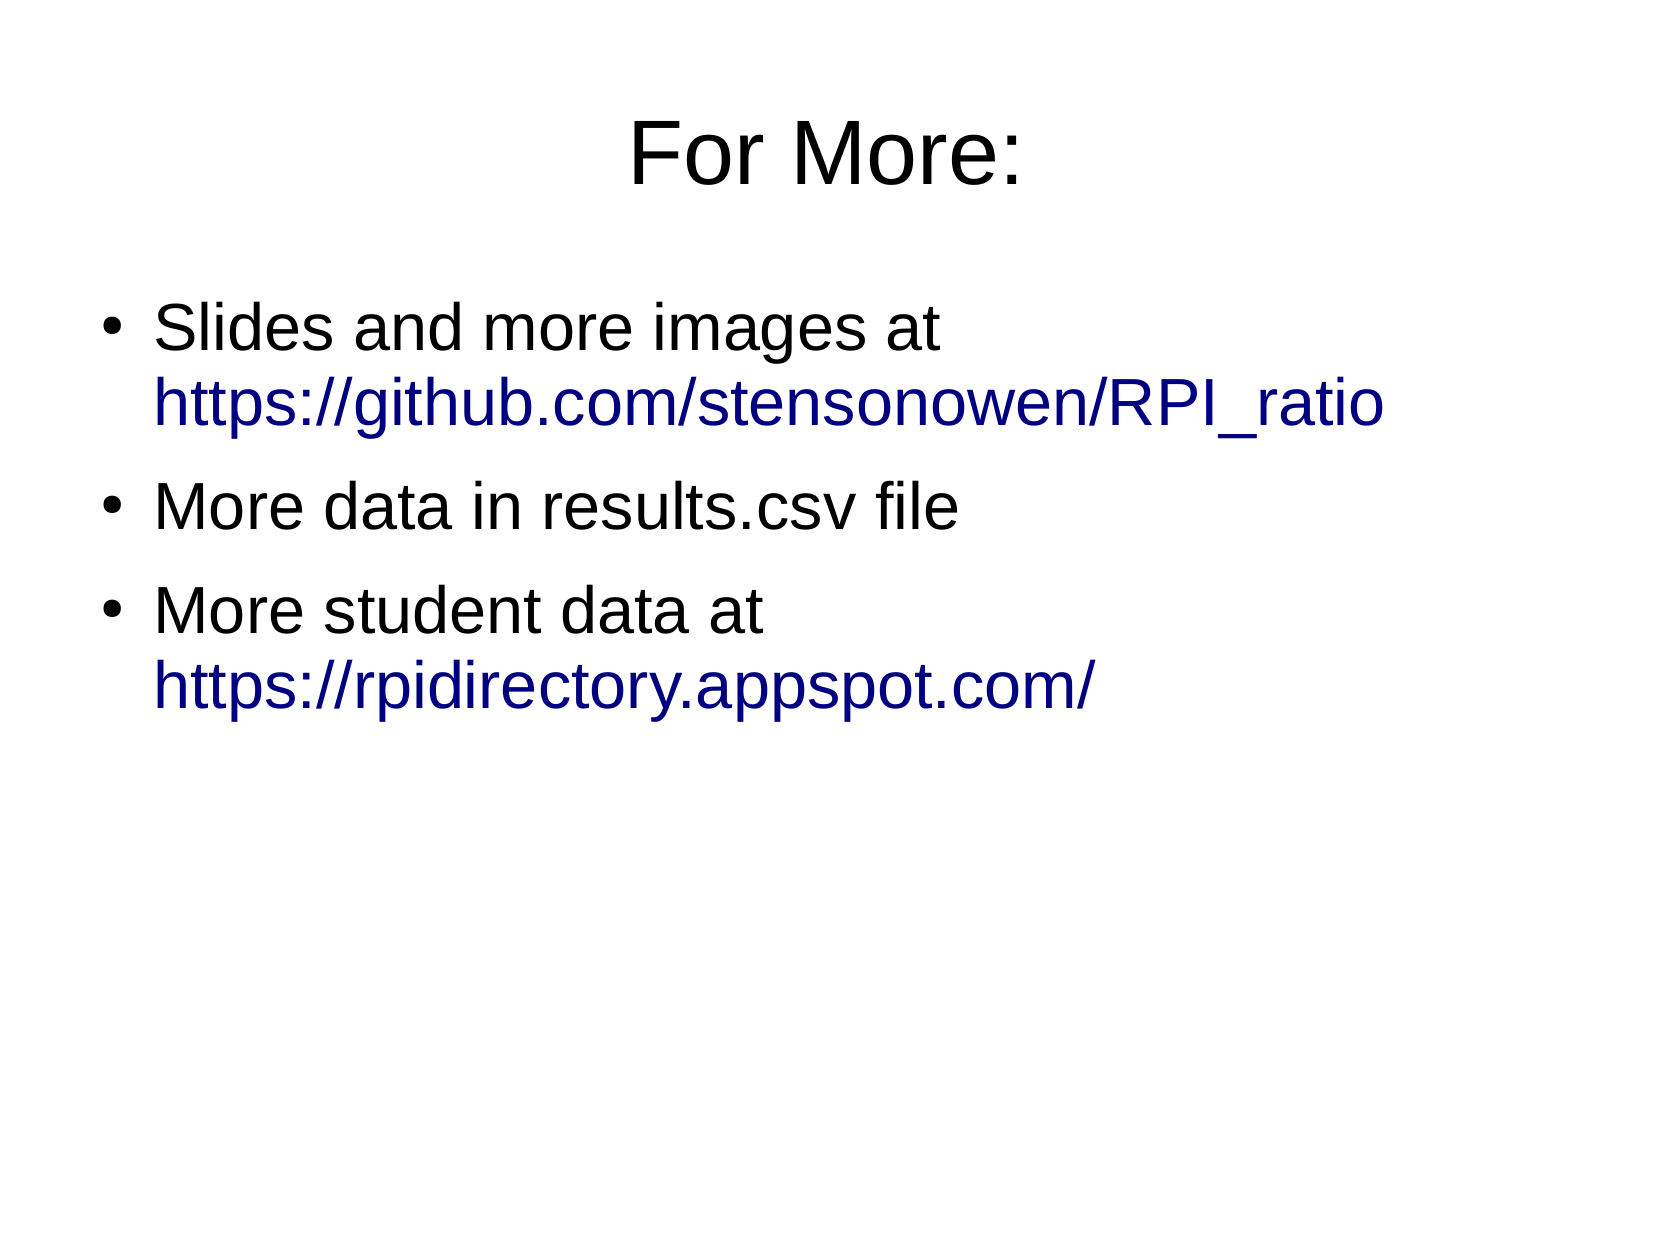

# For More:
Slides and more images at https://github.com/stensonowen/RPI_ratio
More data in results.csv file
More student data at https://rpidirectory.appspot.com/